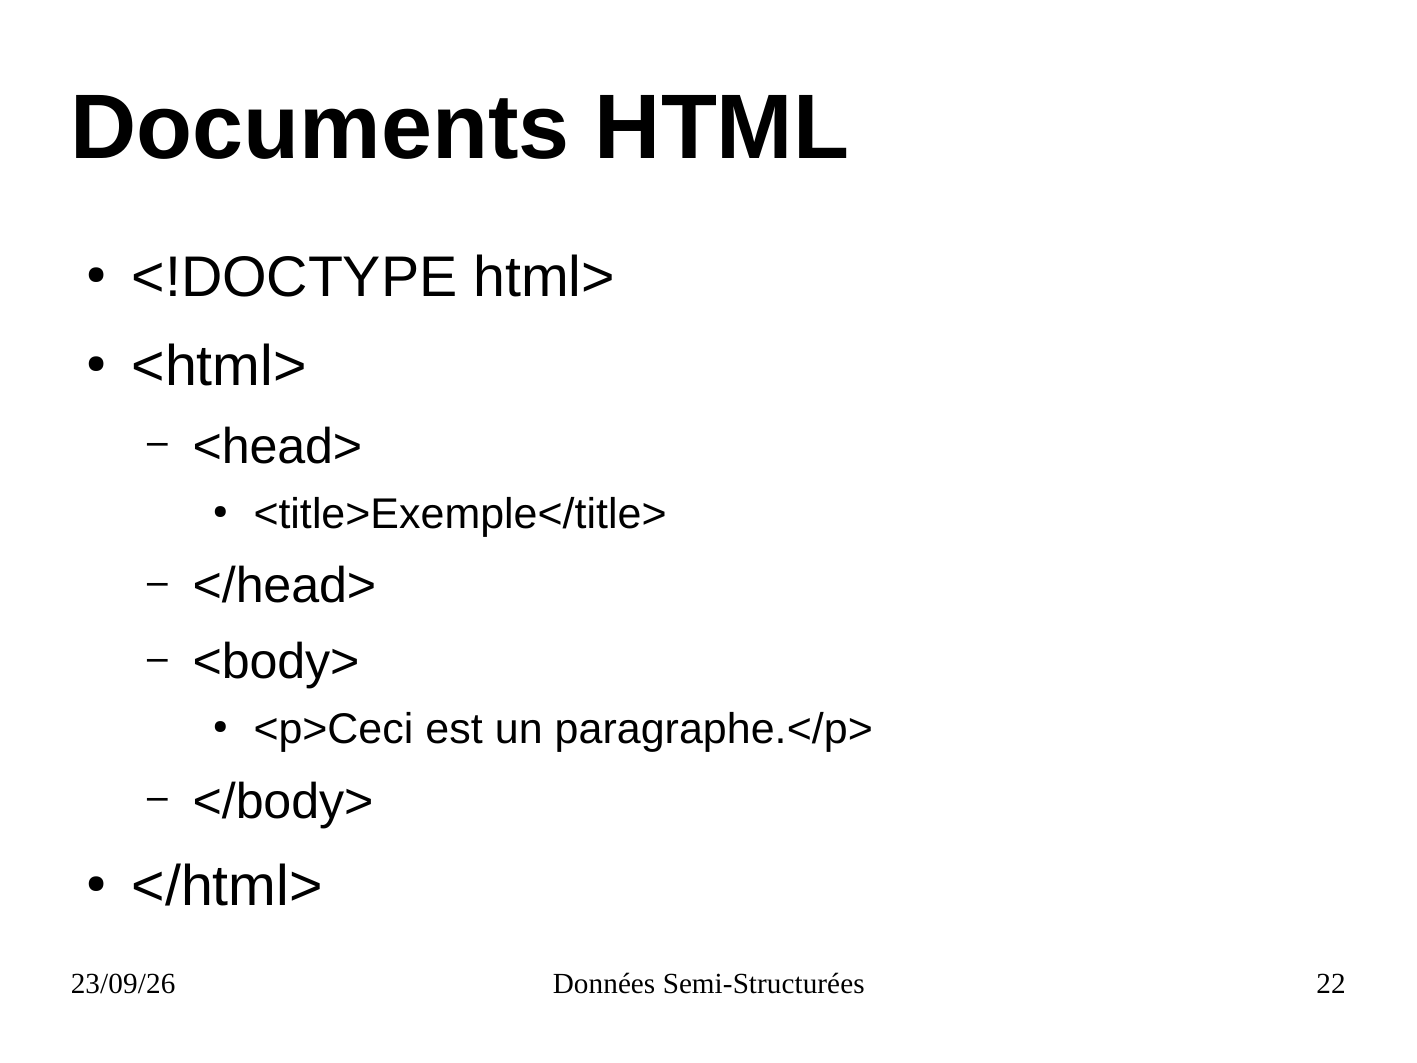

# Documents HTML
<!DOCTYPE html>
<html>
<head>
<title>Exemple</title>
</head>
<body>
<p>Ceci est un paragraphe.</p>
</body>
</html>
Données Semi-Structurées
22